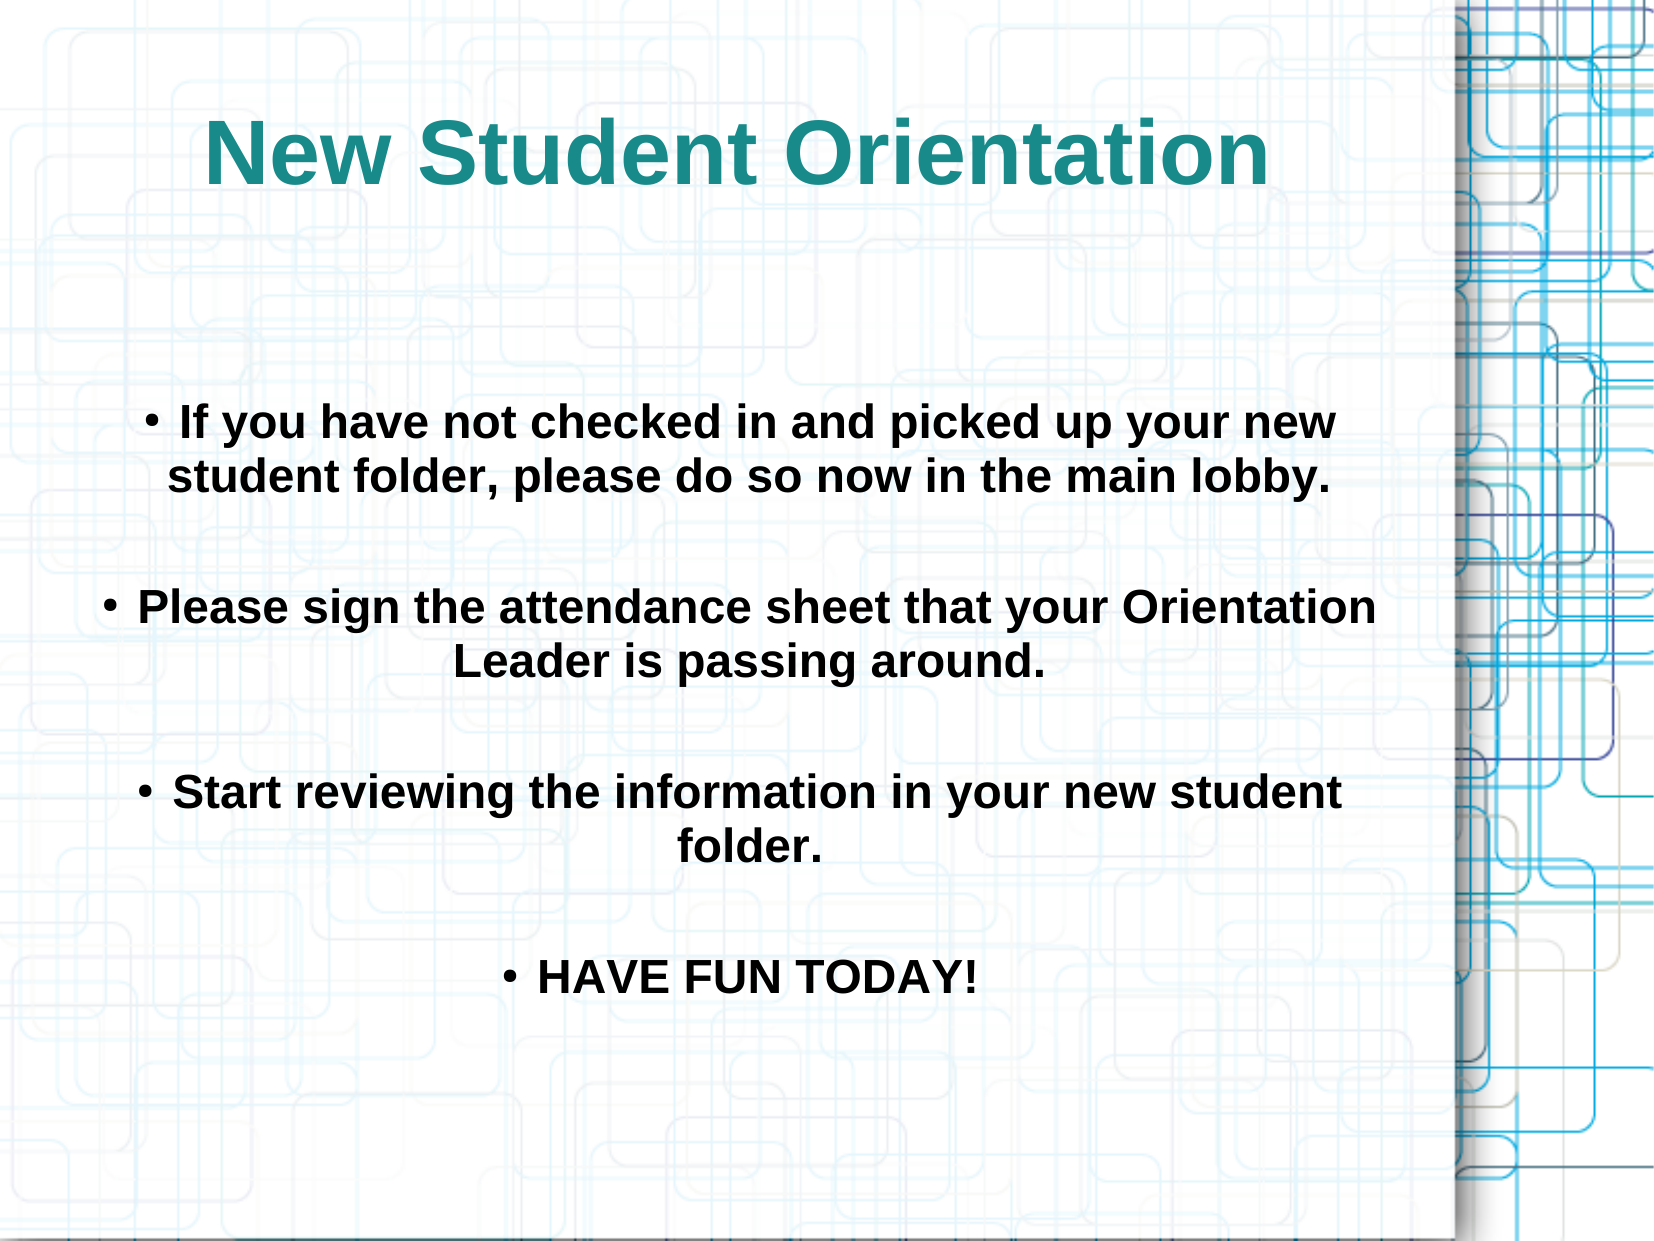

# New Student Orientation
If you have not checked in and picked up your new student folder, please do so now in the main lobby.
Please sign the attendance sheet that your Orientation Leader is passing around.
Start reviewing the information in your new student folder.
HAVE FUN TODAY!